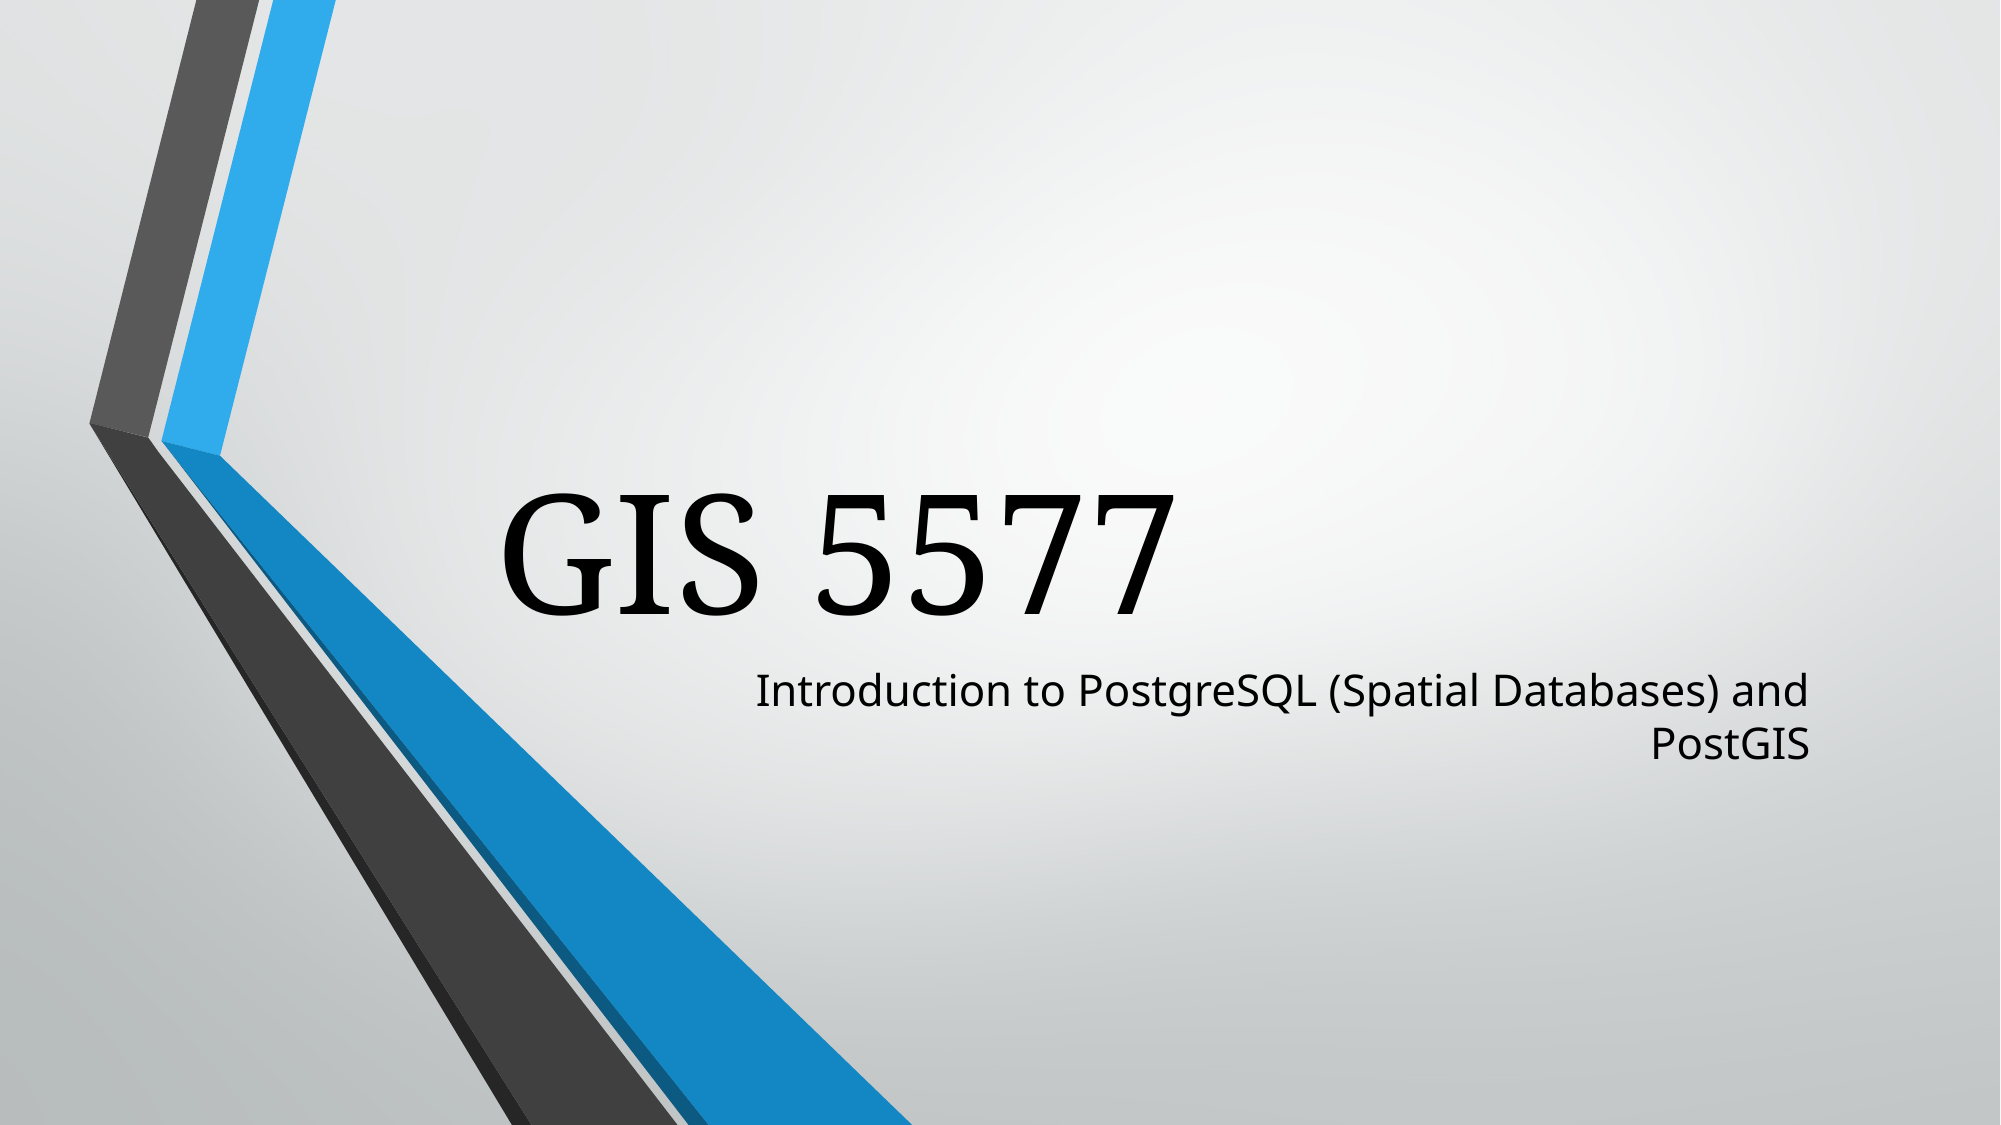

# GIS 5577
Introduction to PostgreSQL (Spatial Databases) and PostGIS